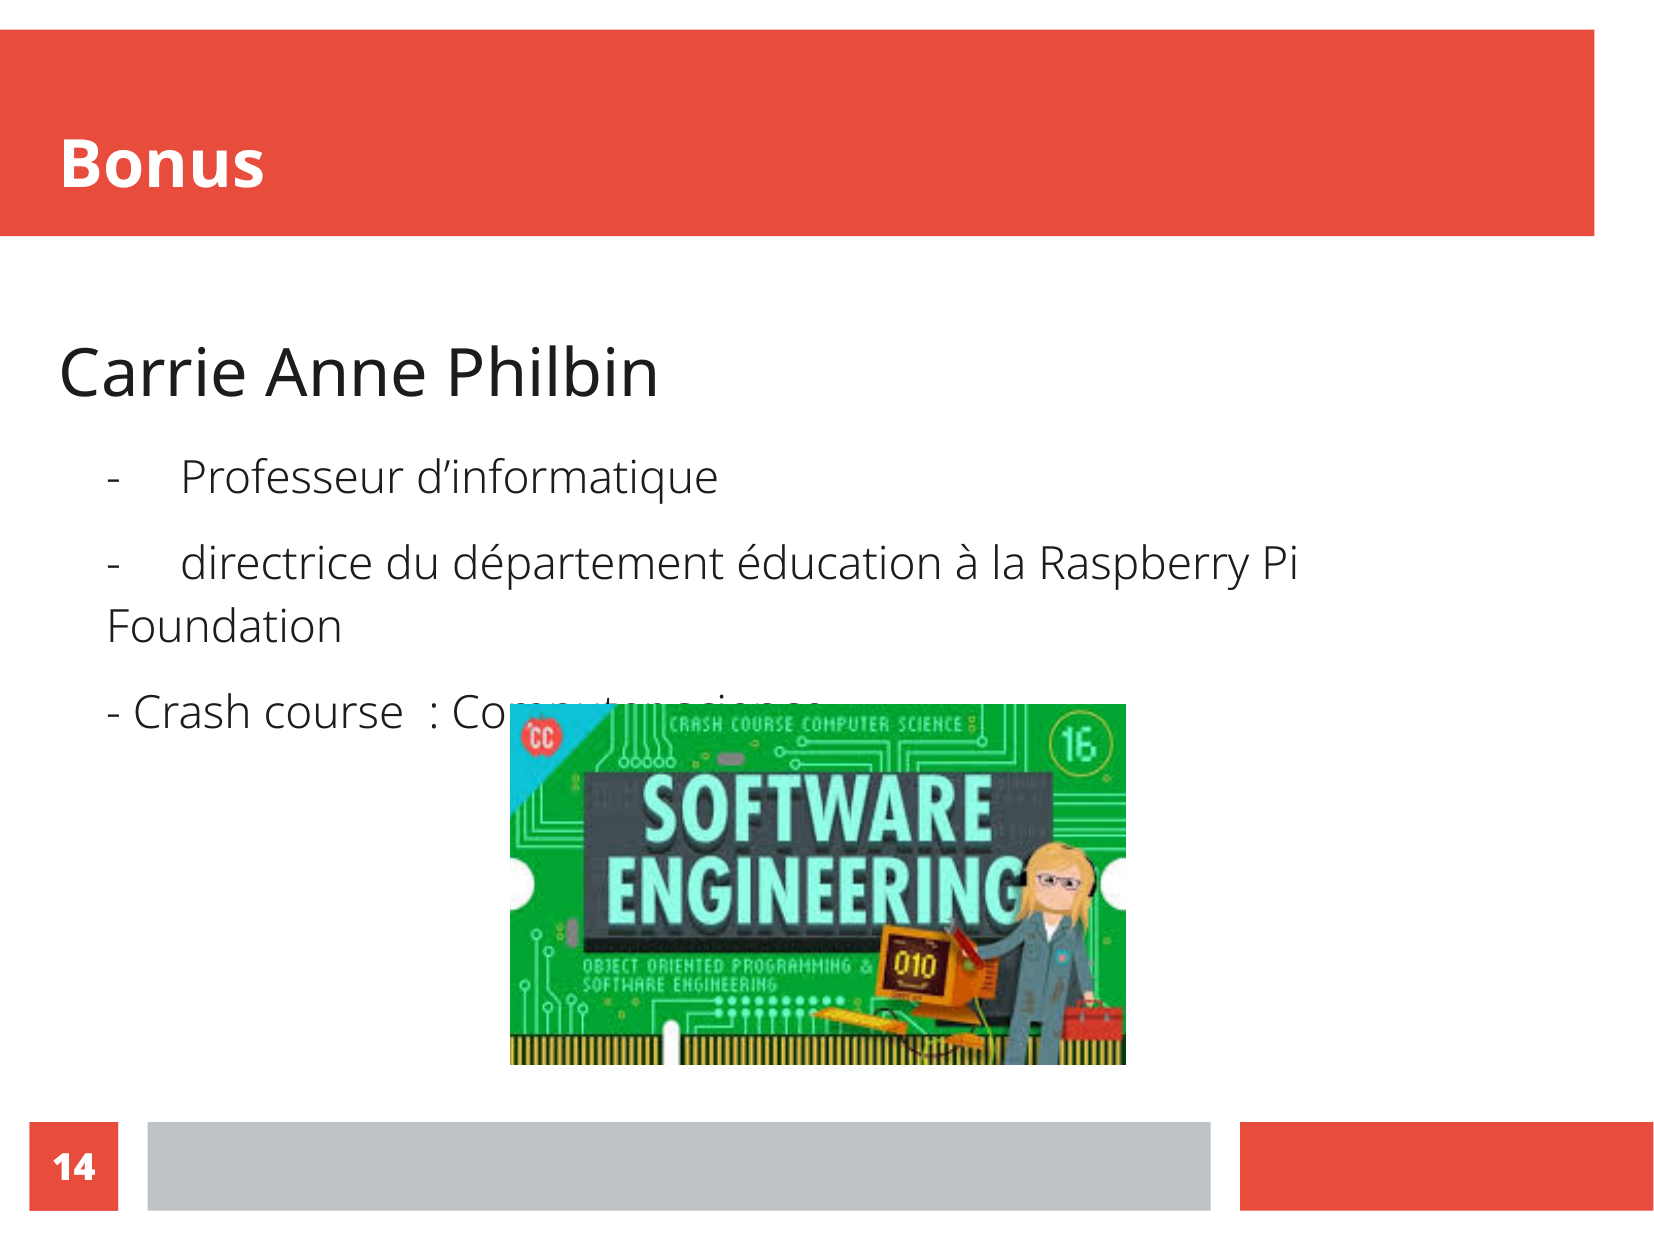

# Bonus
Carrie Anne Philbin
-	Professeur d’informatique
-	directrice du département éducation à la Raspberry Pi 		Foundation
- Crash course : Computer science
14